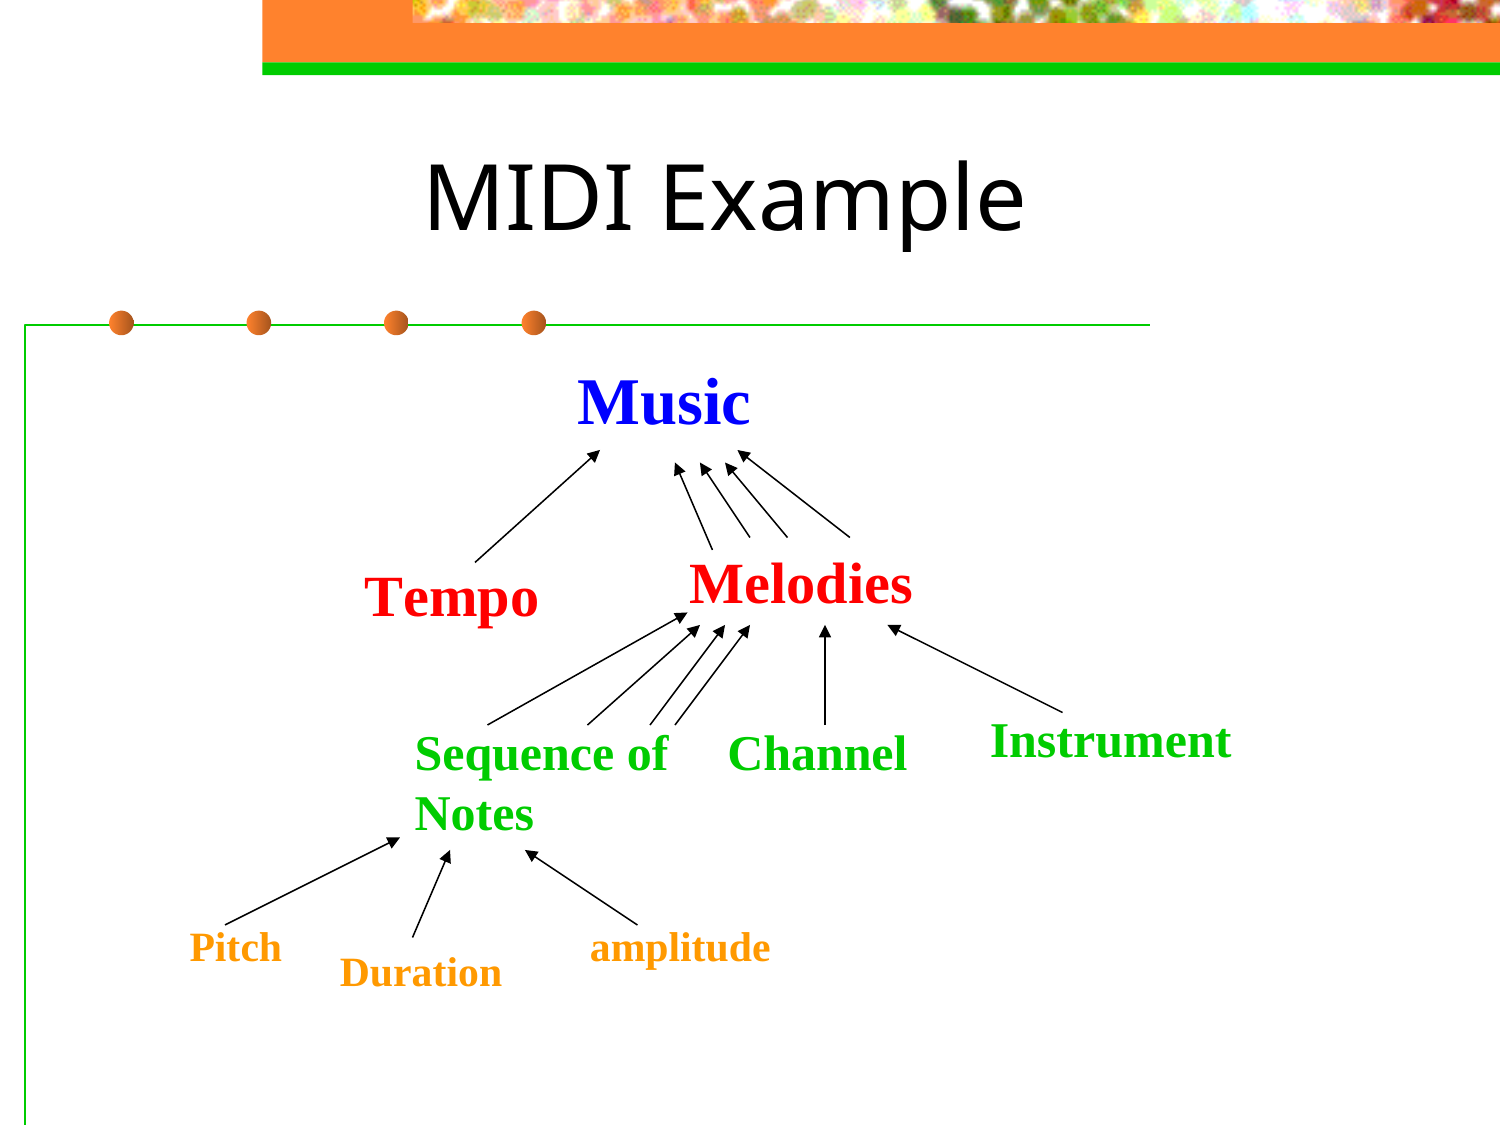

# MIDI Example
Music
Melodies
Tempo
Instrument
Sequence of Notes
Channel
Pitch
amplitude
Duration